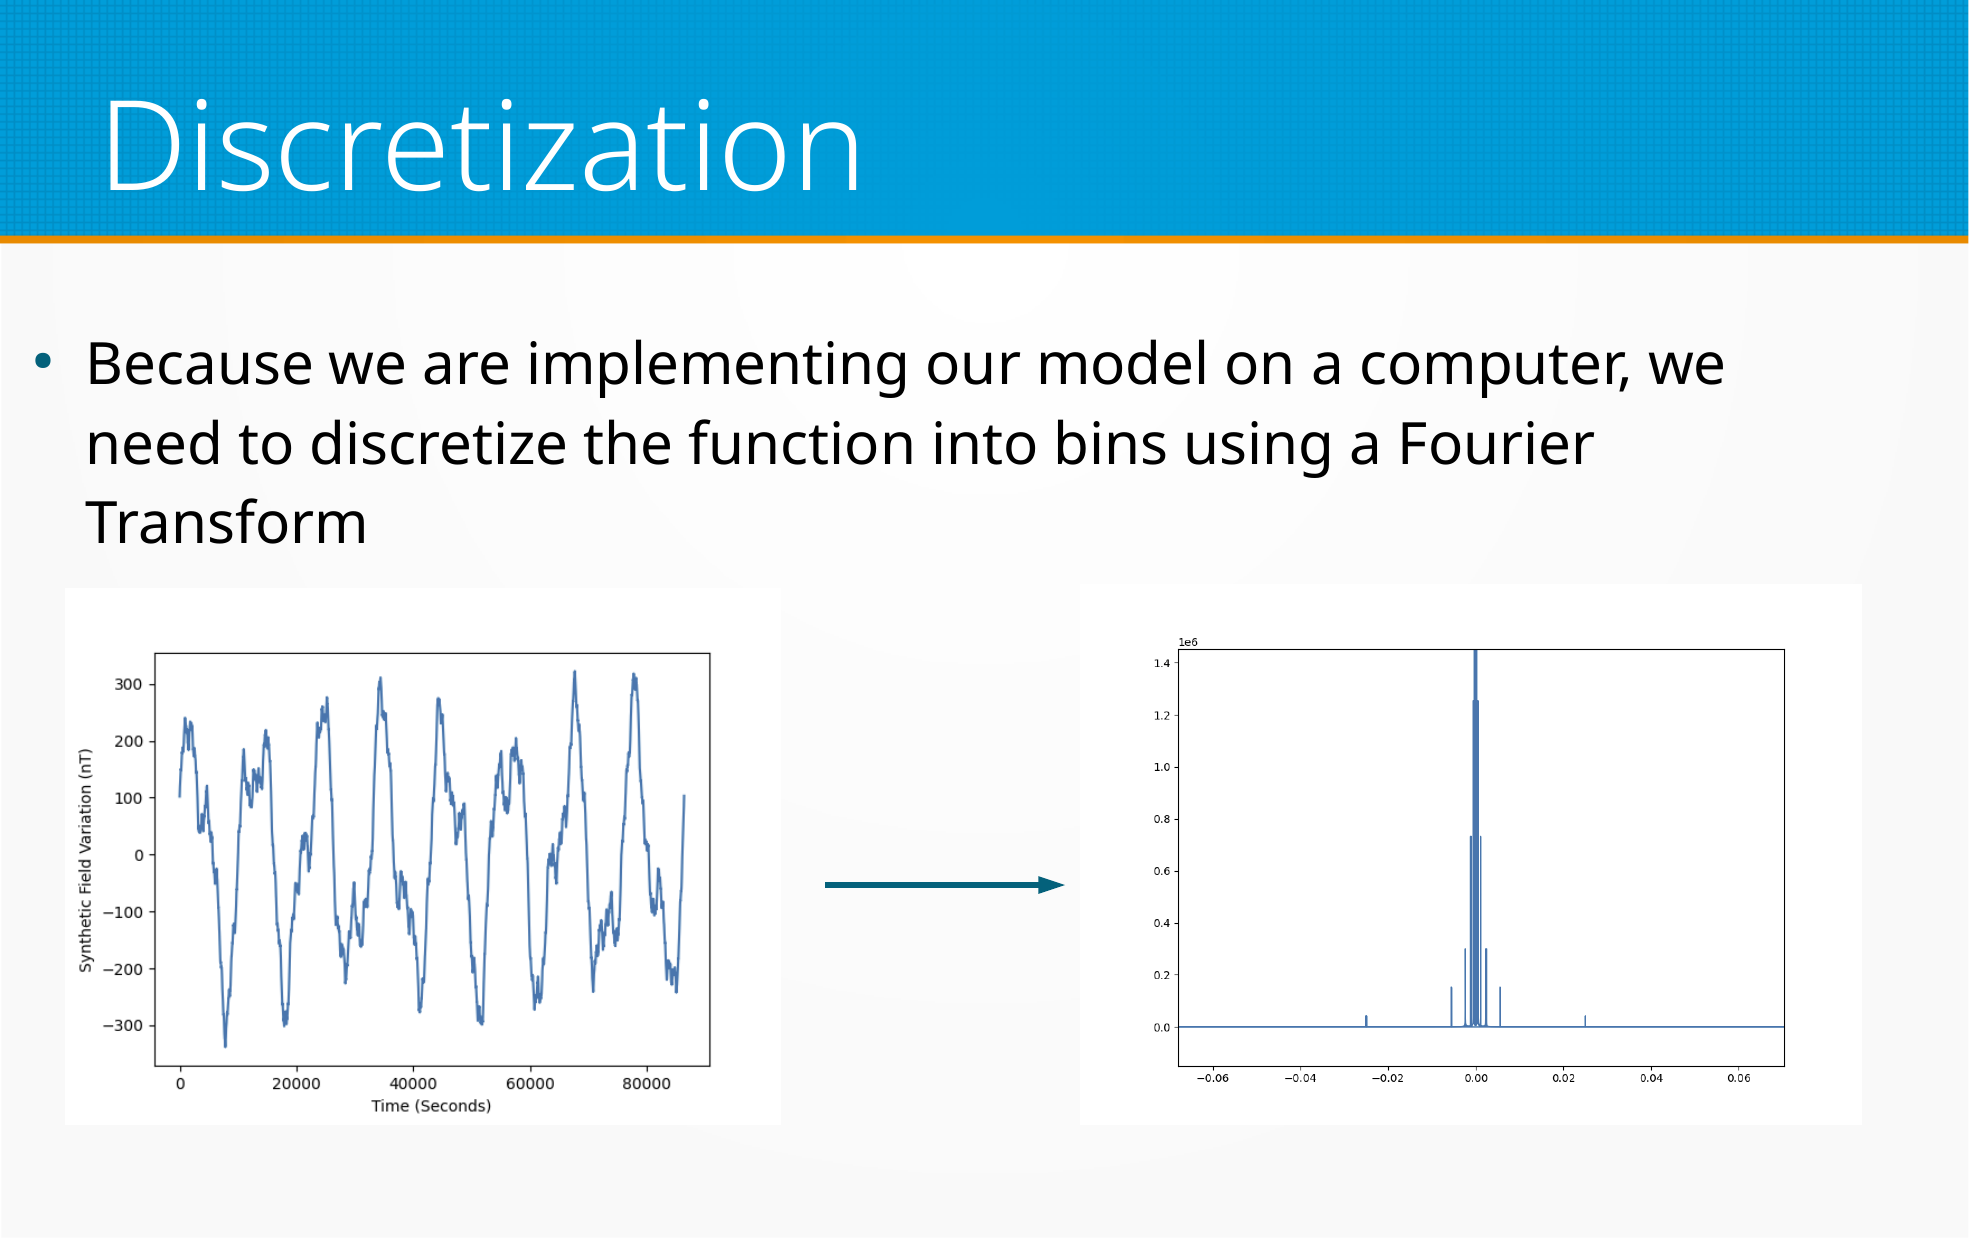

# Discretization
Because we are implementing our model on a computer, we need to discretize the function into bins using a Fourier Transform